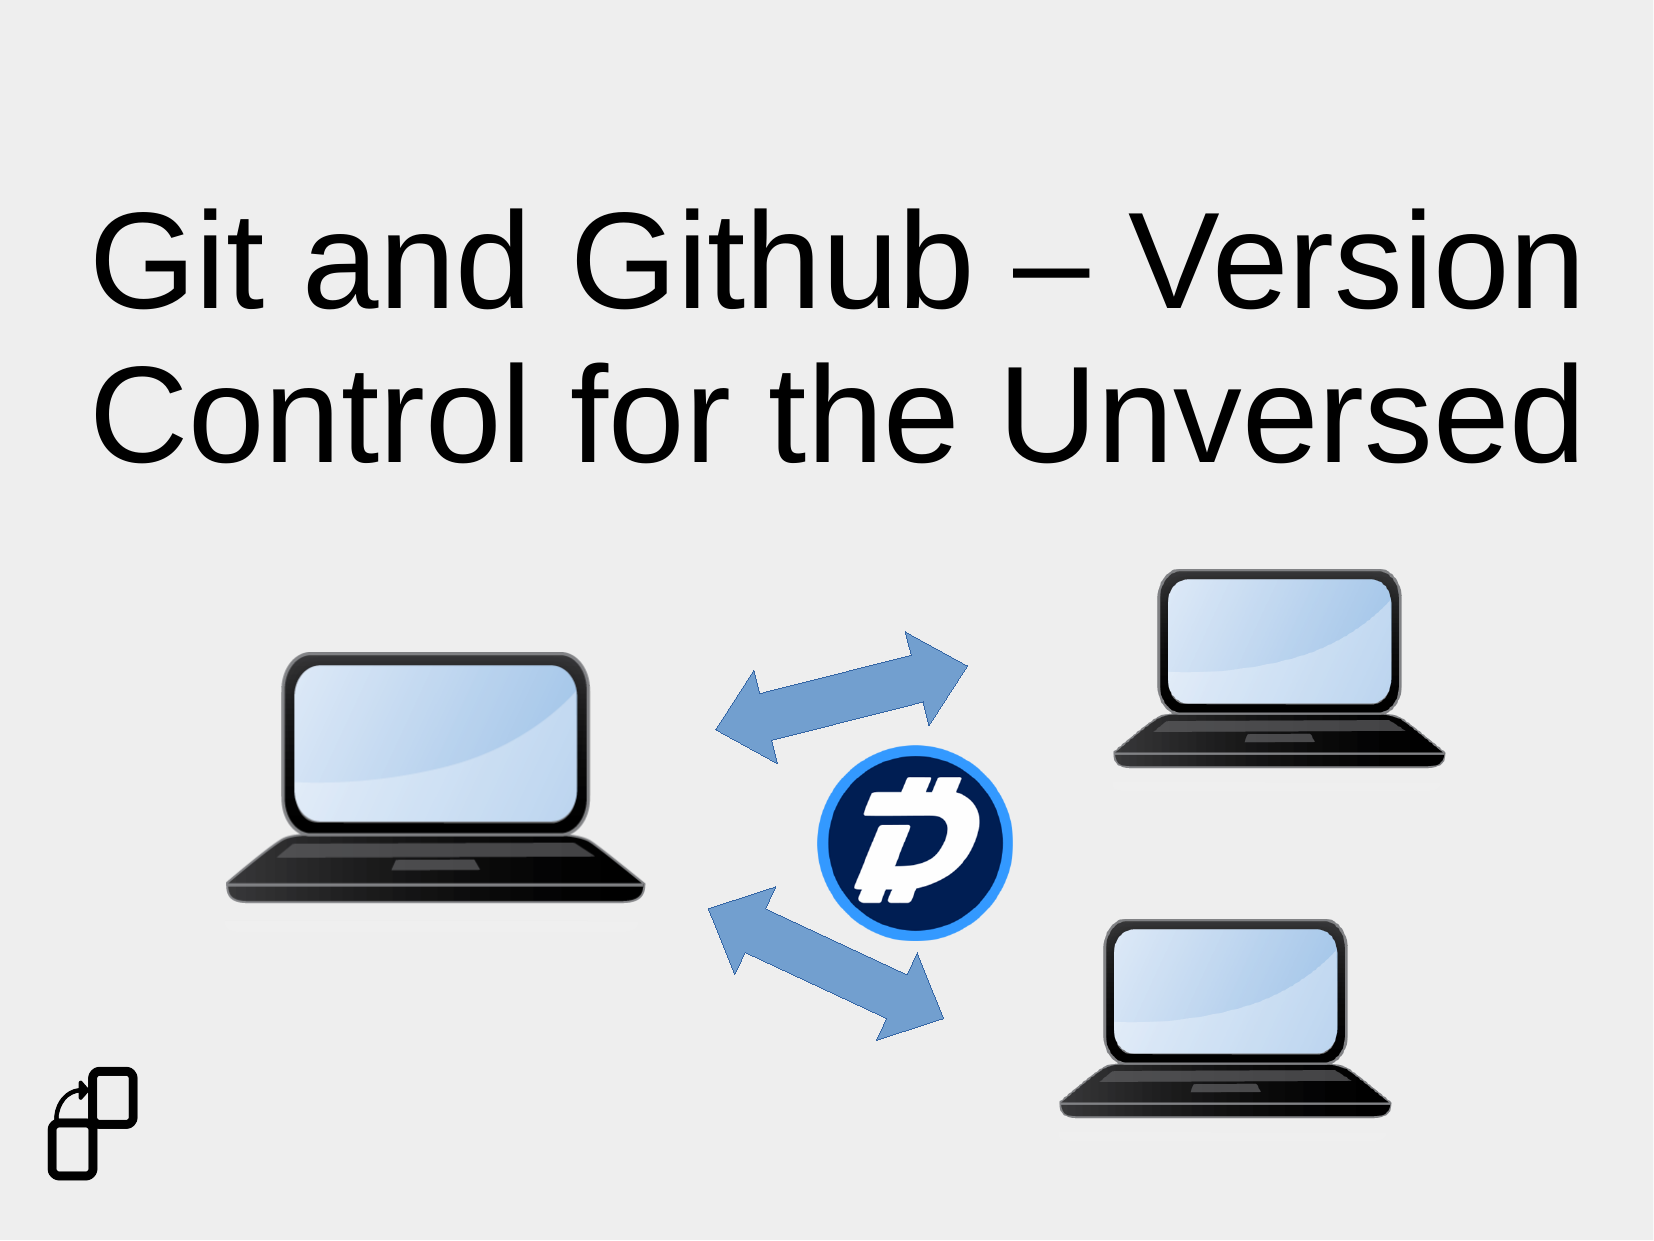

# Git and Github – Version Control for the Unversed